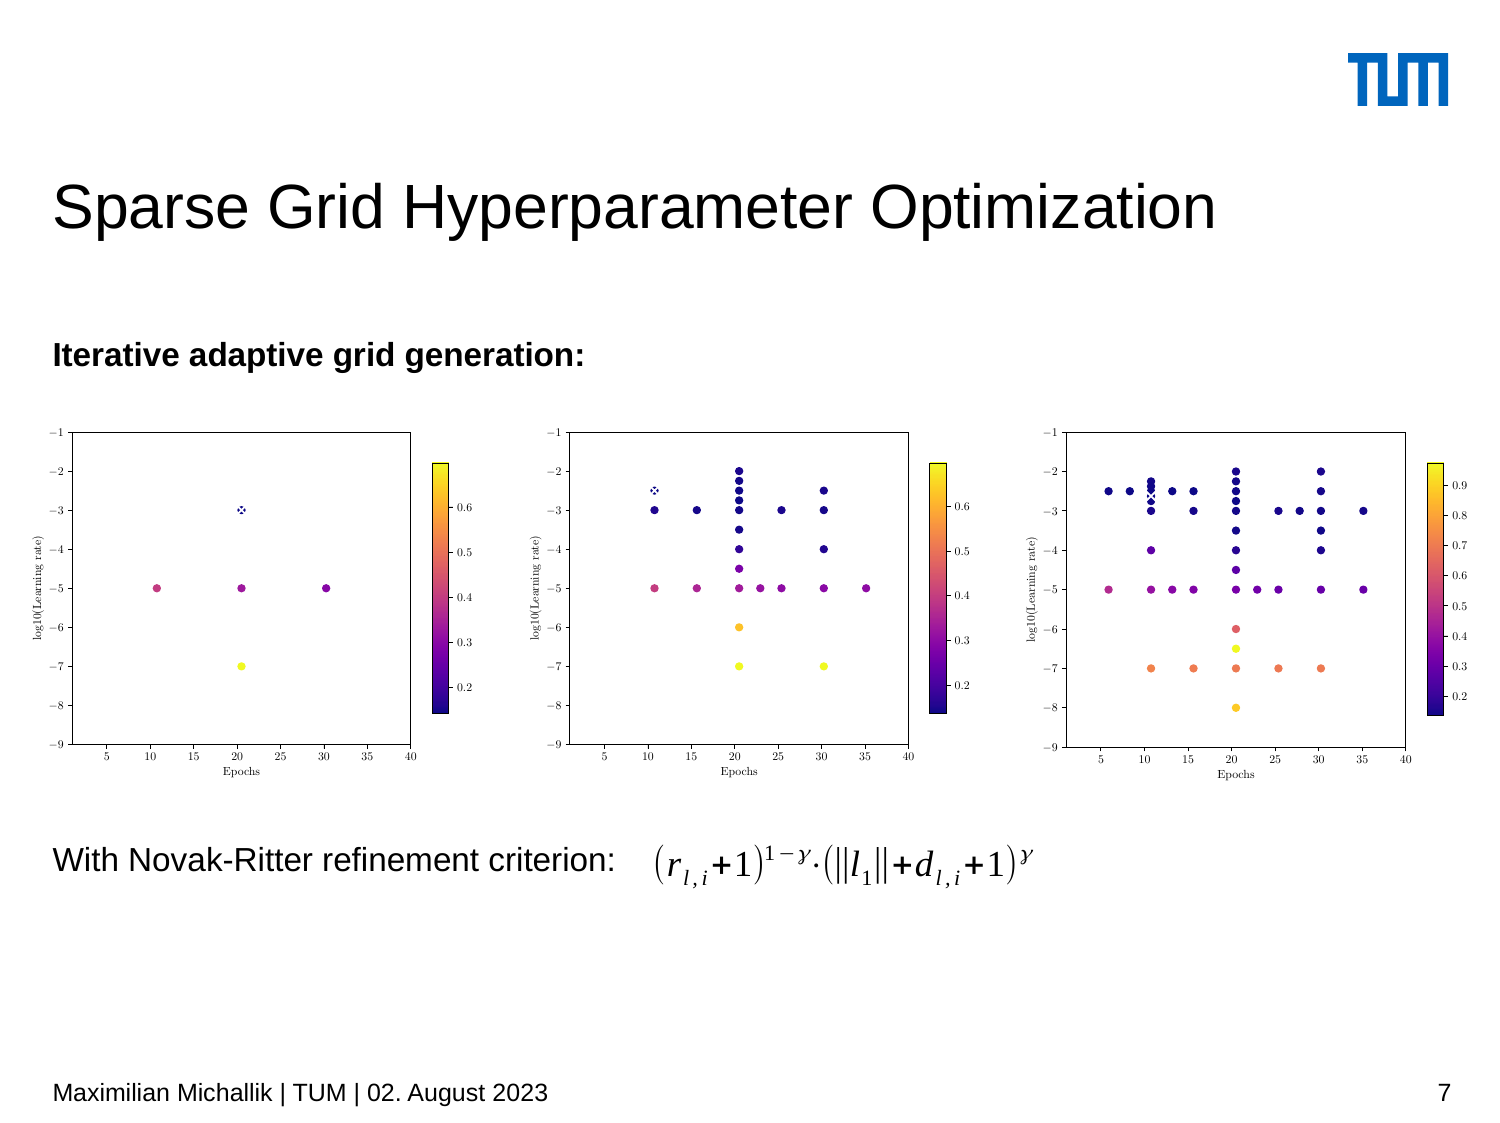

Sparse Grid Hyperparameter Optimization
# With Novak-Ritter refinement criterion:
Iterative adaptive grid generation:
Maximilian Michallik | TUM | 02. August 2023
7